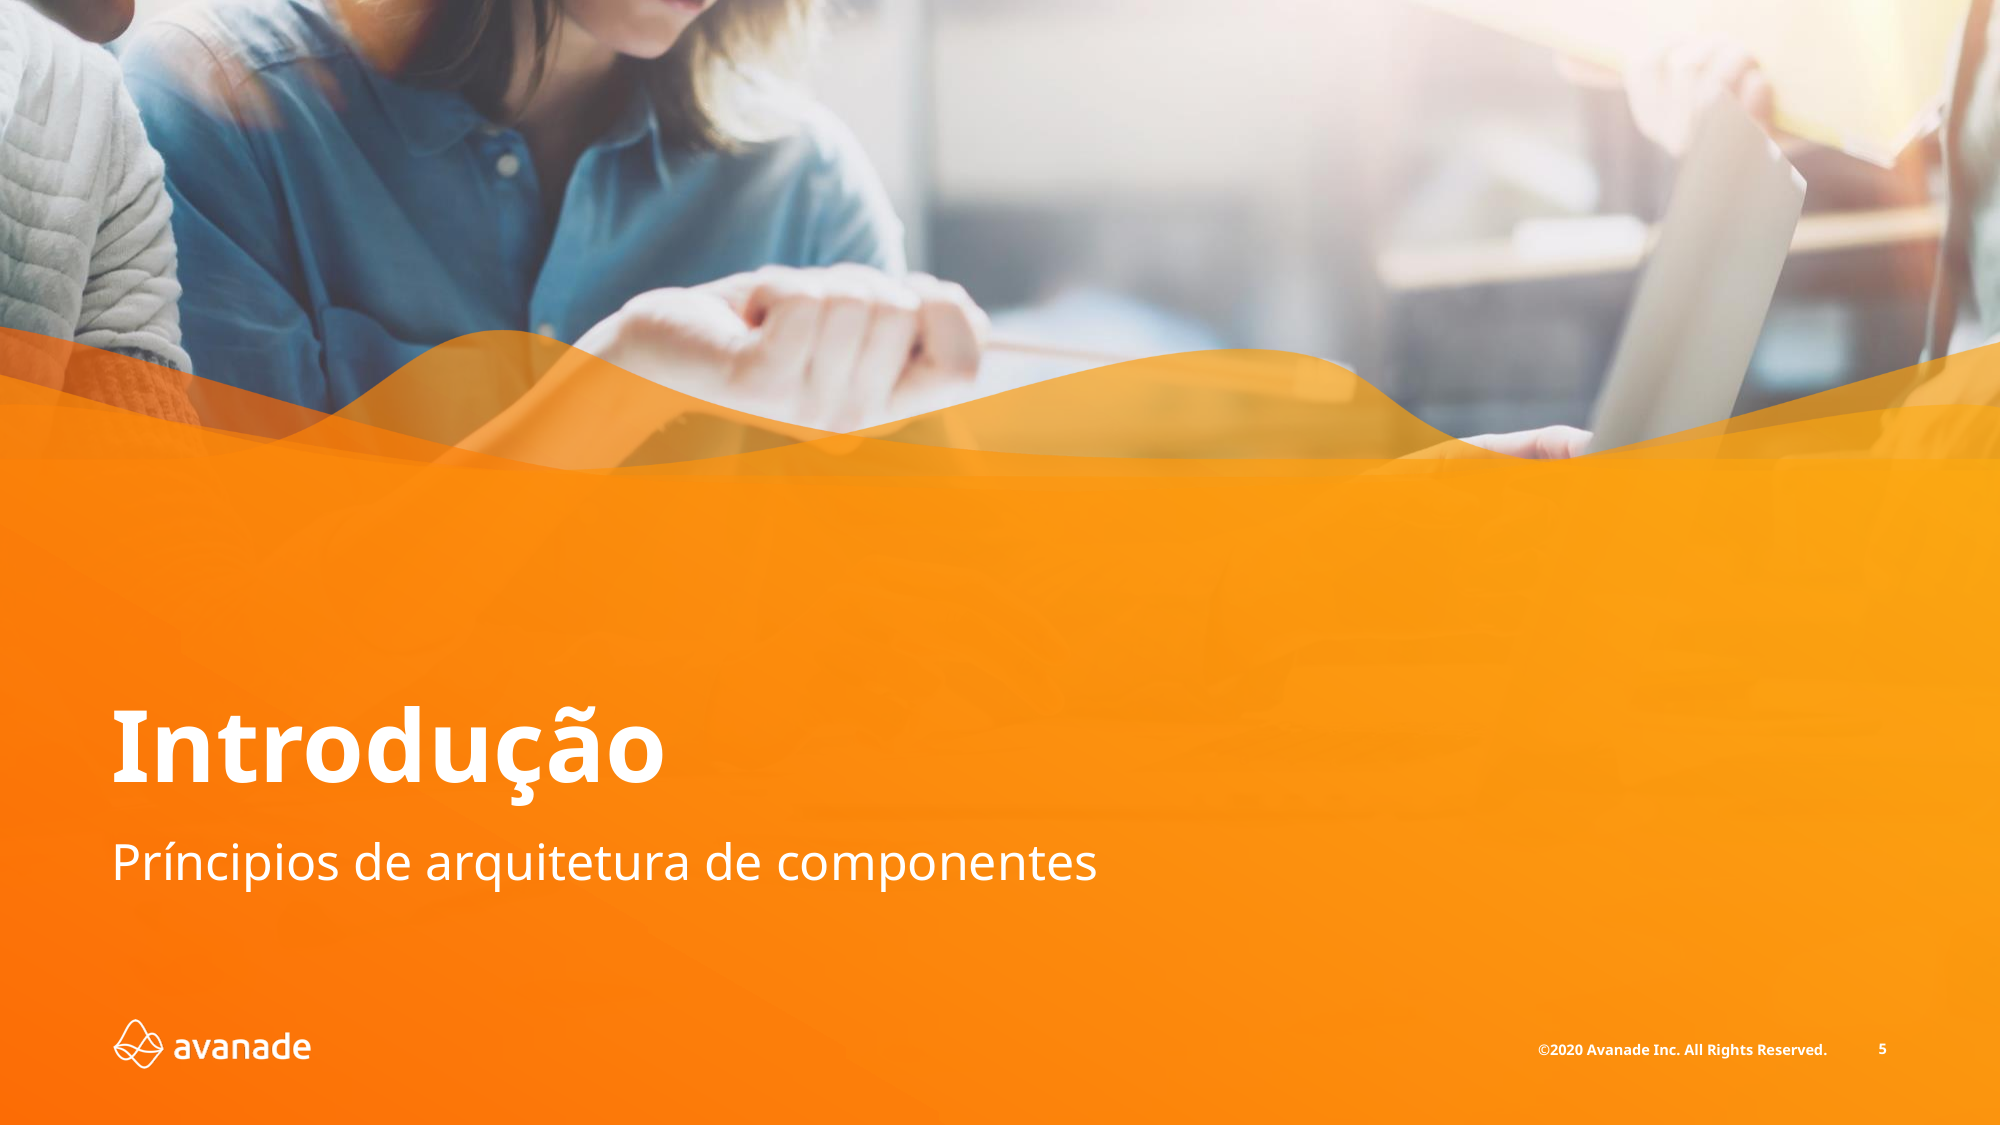

# Introdução
Príncipios de arquitetura de componentes